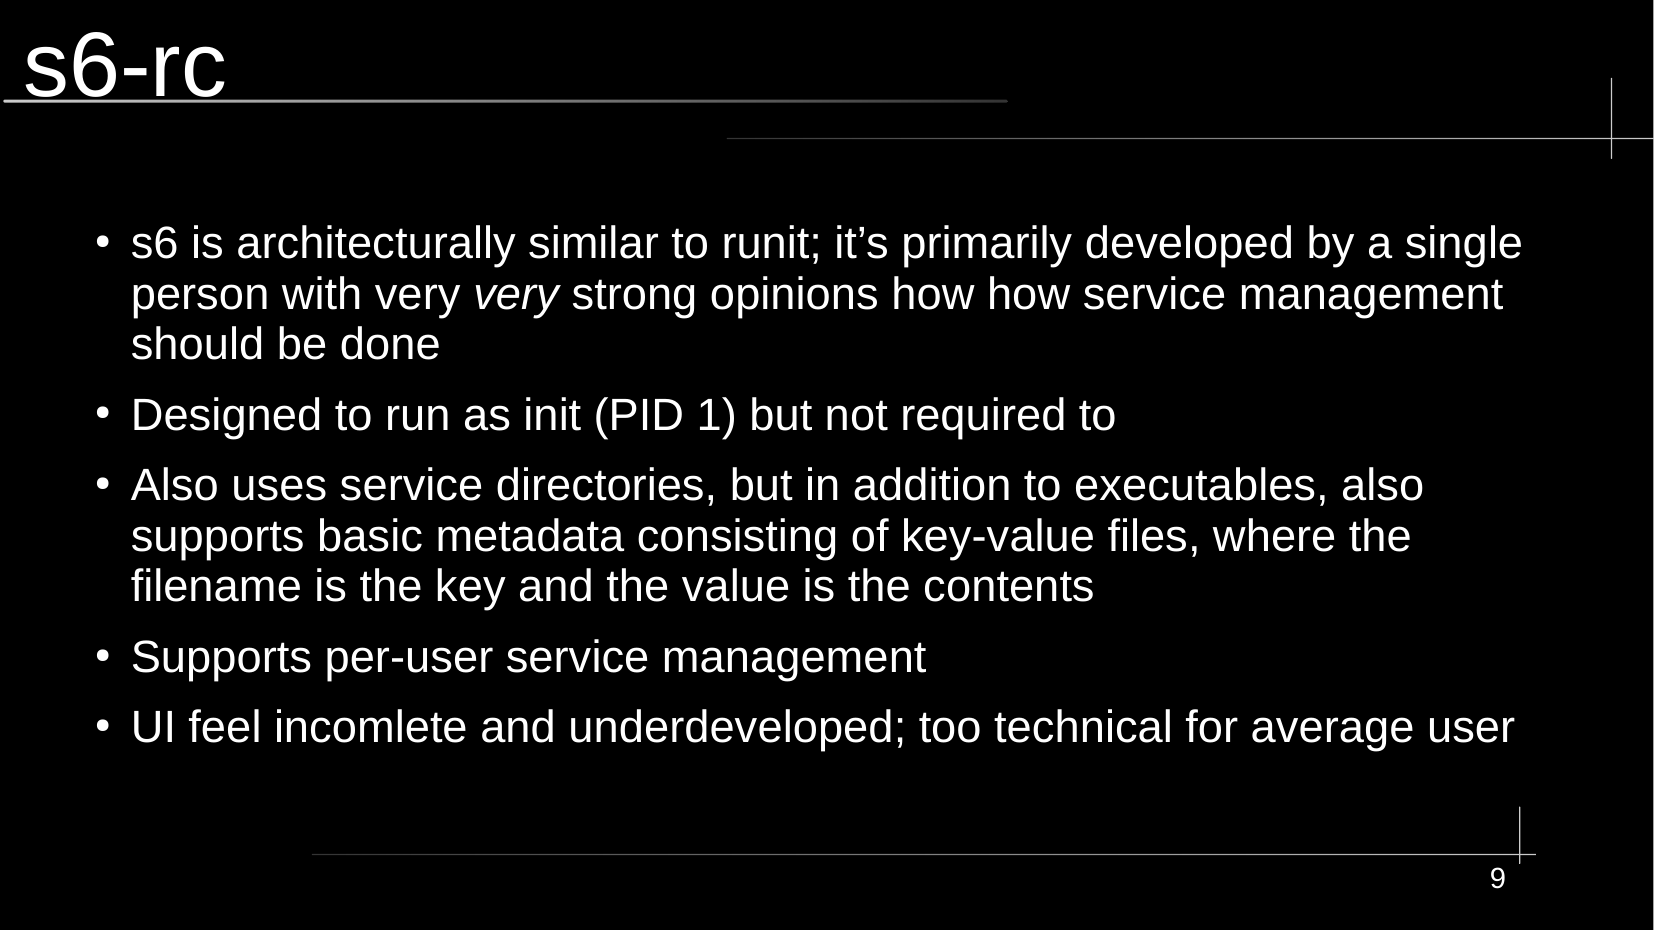

# s6-rc
s6 is architecturally similar to runit; it’s primarily developed by a single person with very very strong opinions how how service management should be done
Designed to run as init (PID 1) but not required to
Also uses service directories, but in addition to executables, also supports basic metadata consisting of key-value files, where the filename is the key and the value is the contents
Supports per-user service management
UI feel incomlete and underdeveloped; too technical for average user
9